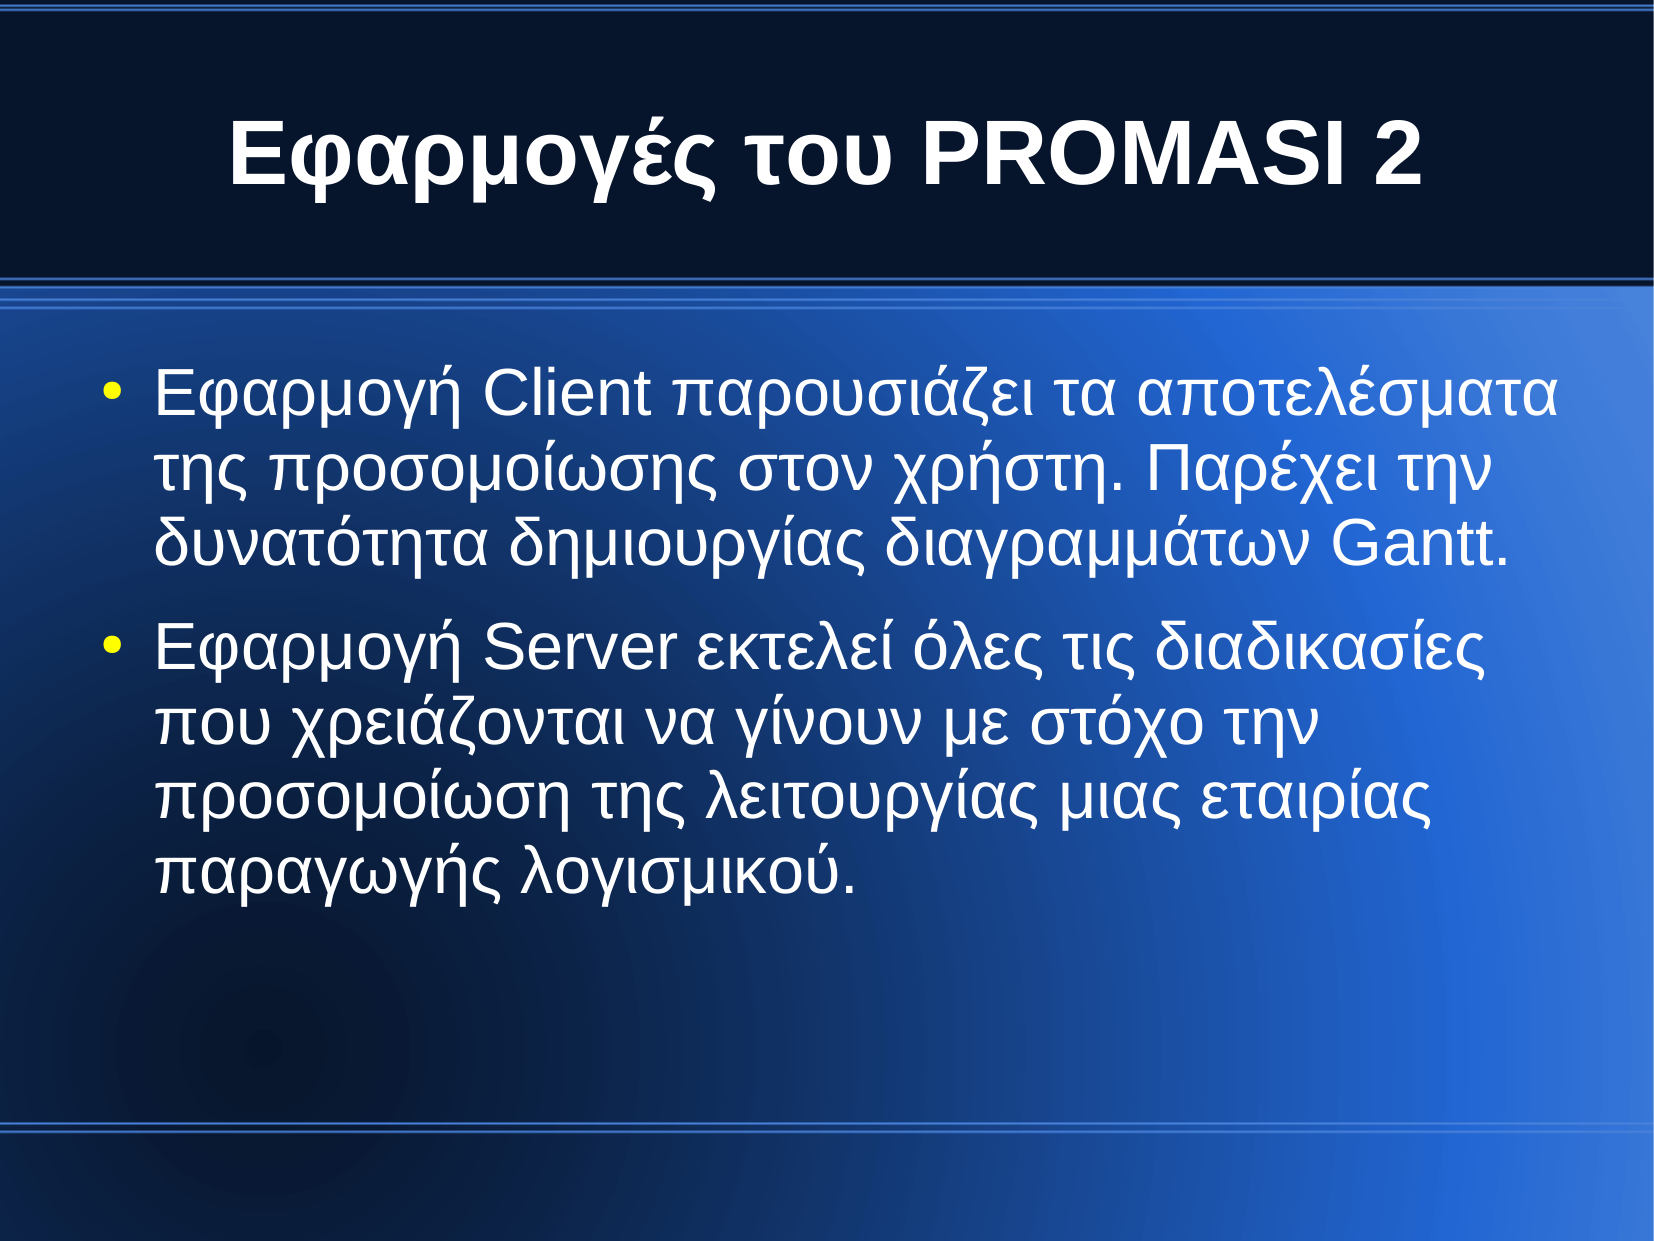

# Εφαρμογές του PROMASI 2
Εφαρμογή Client παρουσιάζει τα αποτελέσματα της προσομοίωσης στον χρήστη. Παρέχει την δυνατότητα δημιουργίας διαγραμμάτων Gantt.
Εφαρμογή Server εκτελεί όλες τις διαδικασίες που χρειάζονται να γίνουν με στόχο την προσομοίωση της λειτουργίας μιας εταιρίας παραγωγής λογισμικού.